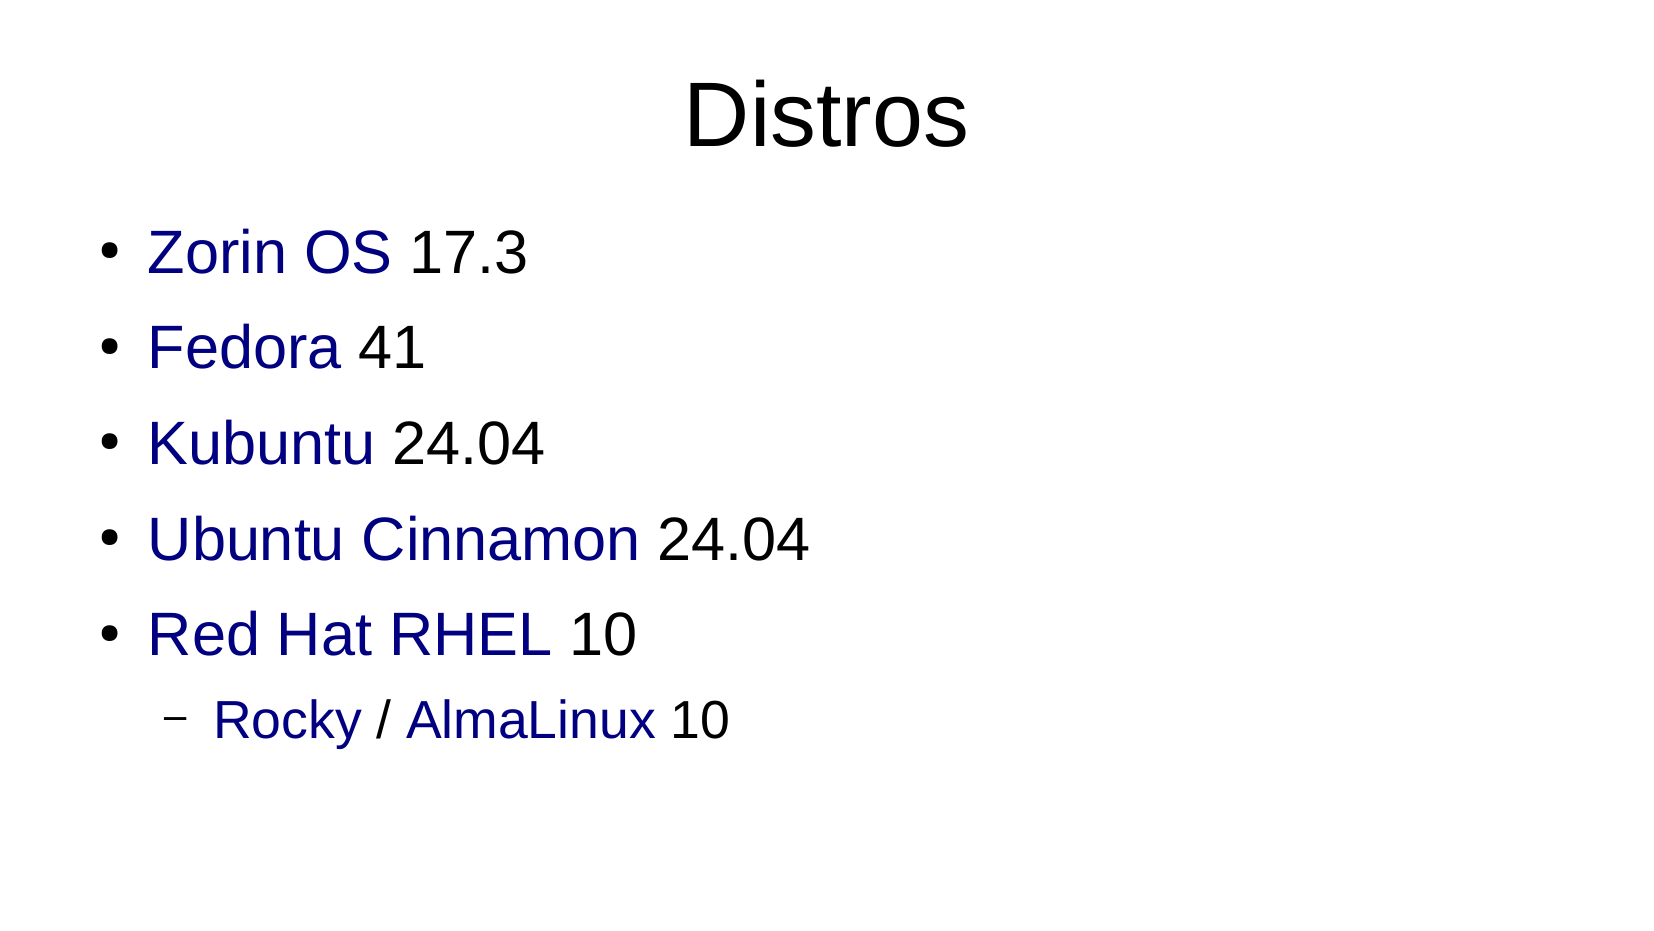

# Distros
Zorin OS 17.3
Fedora 41
Kubuntu 24.04
Ubuntu Cinnamon 24.04
Red Hat RHEL 10
Rocky / AlmaLinux 10